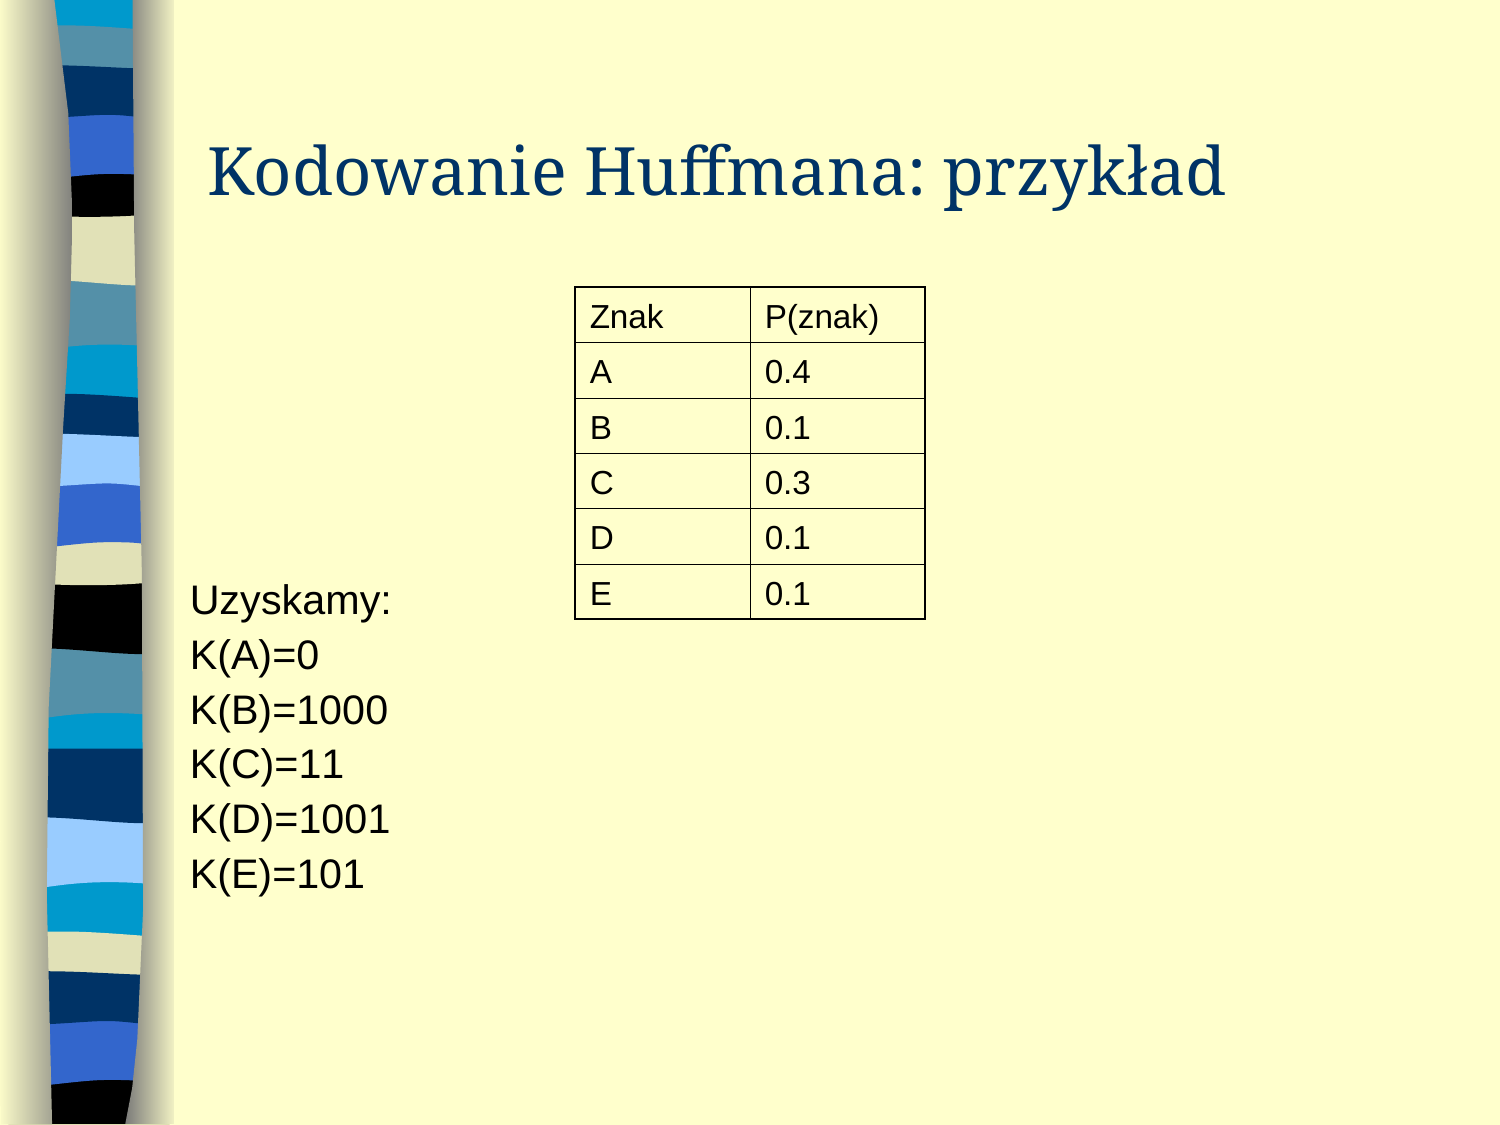

# Kodowanie Huffmana: przykład
Uzyskamy:
K(A)=0
K(B)=1000
K(C)=11
K(D)=1001
K(E)=101
| Znak | P(znak) |
| --- | --- |
| A | 0.4 |
| B | 0.1 |
| C | 0.3 |
| D | 0.1 |
| E | 0.1 |